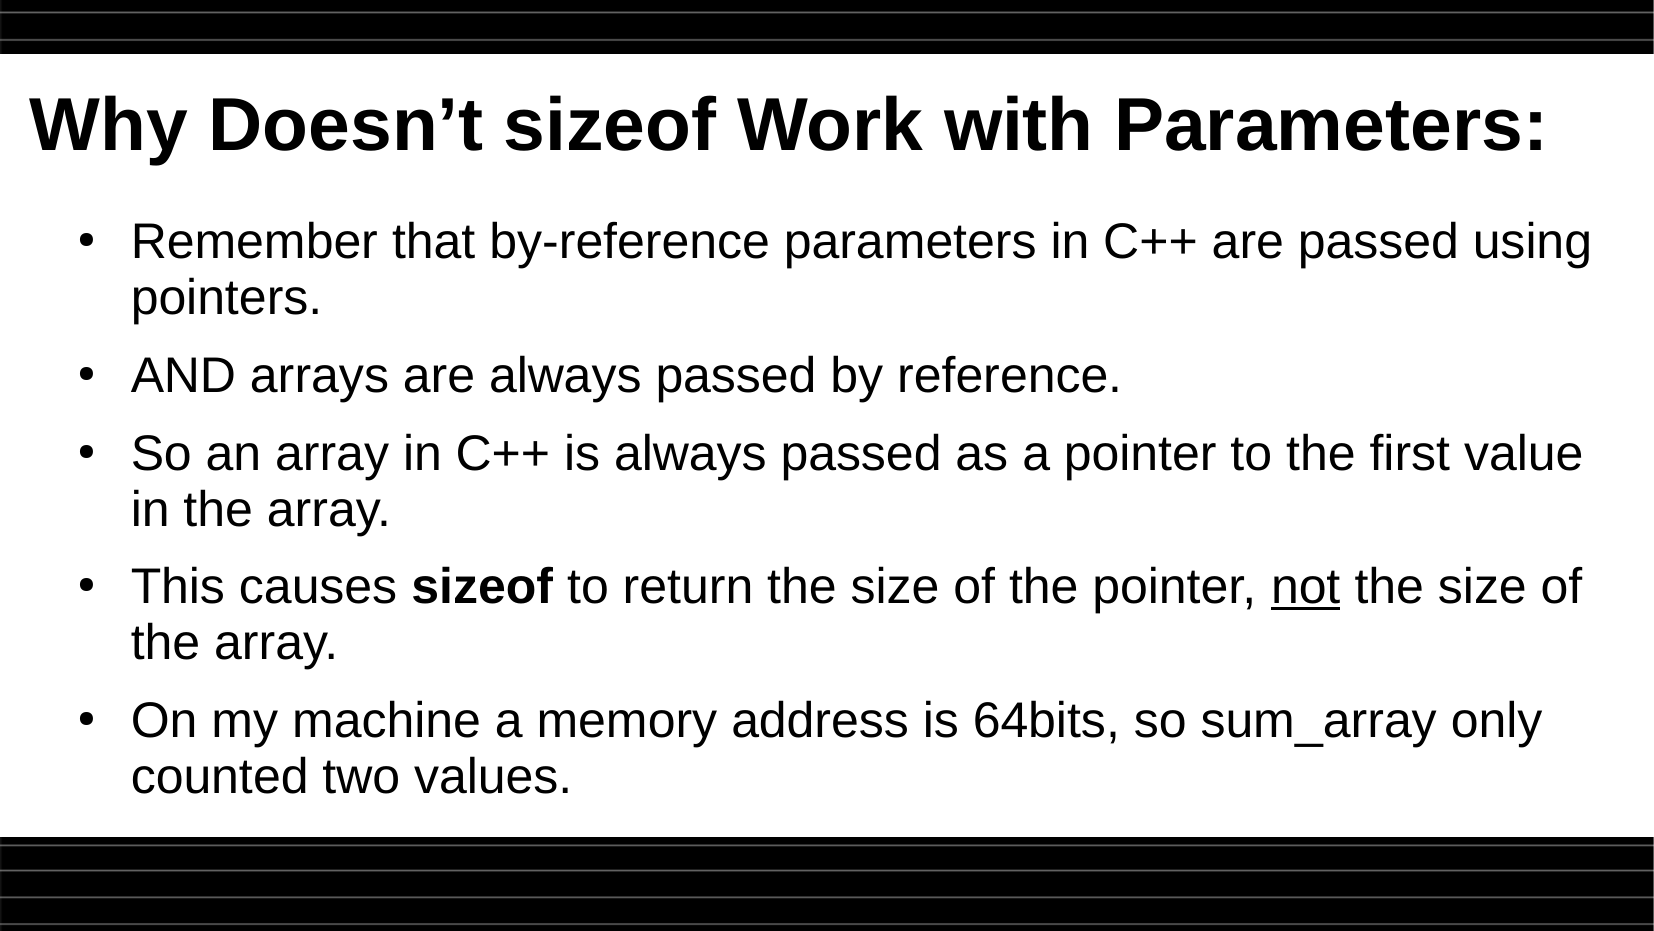

Why Doesn’t sizeof Work with Parameters:
# Remember that by-reference parameters in C++ are passed using pointers.
AND arrays are always passed by reference.
So an array in C++ is always passed as a pointer to the first value in the array.
This causes sizeof to return the size of the pointer, not the size of the array.
On my machine a memory address is 64bits, so sum_array only counted two values.